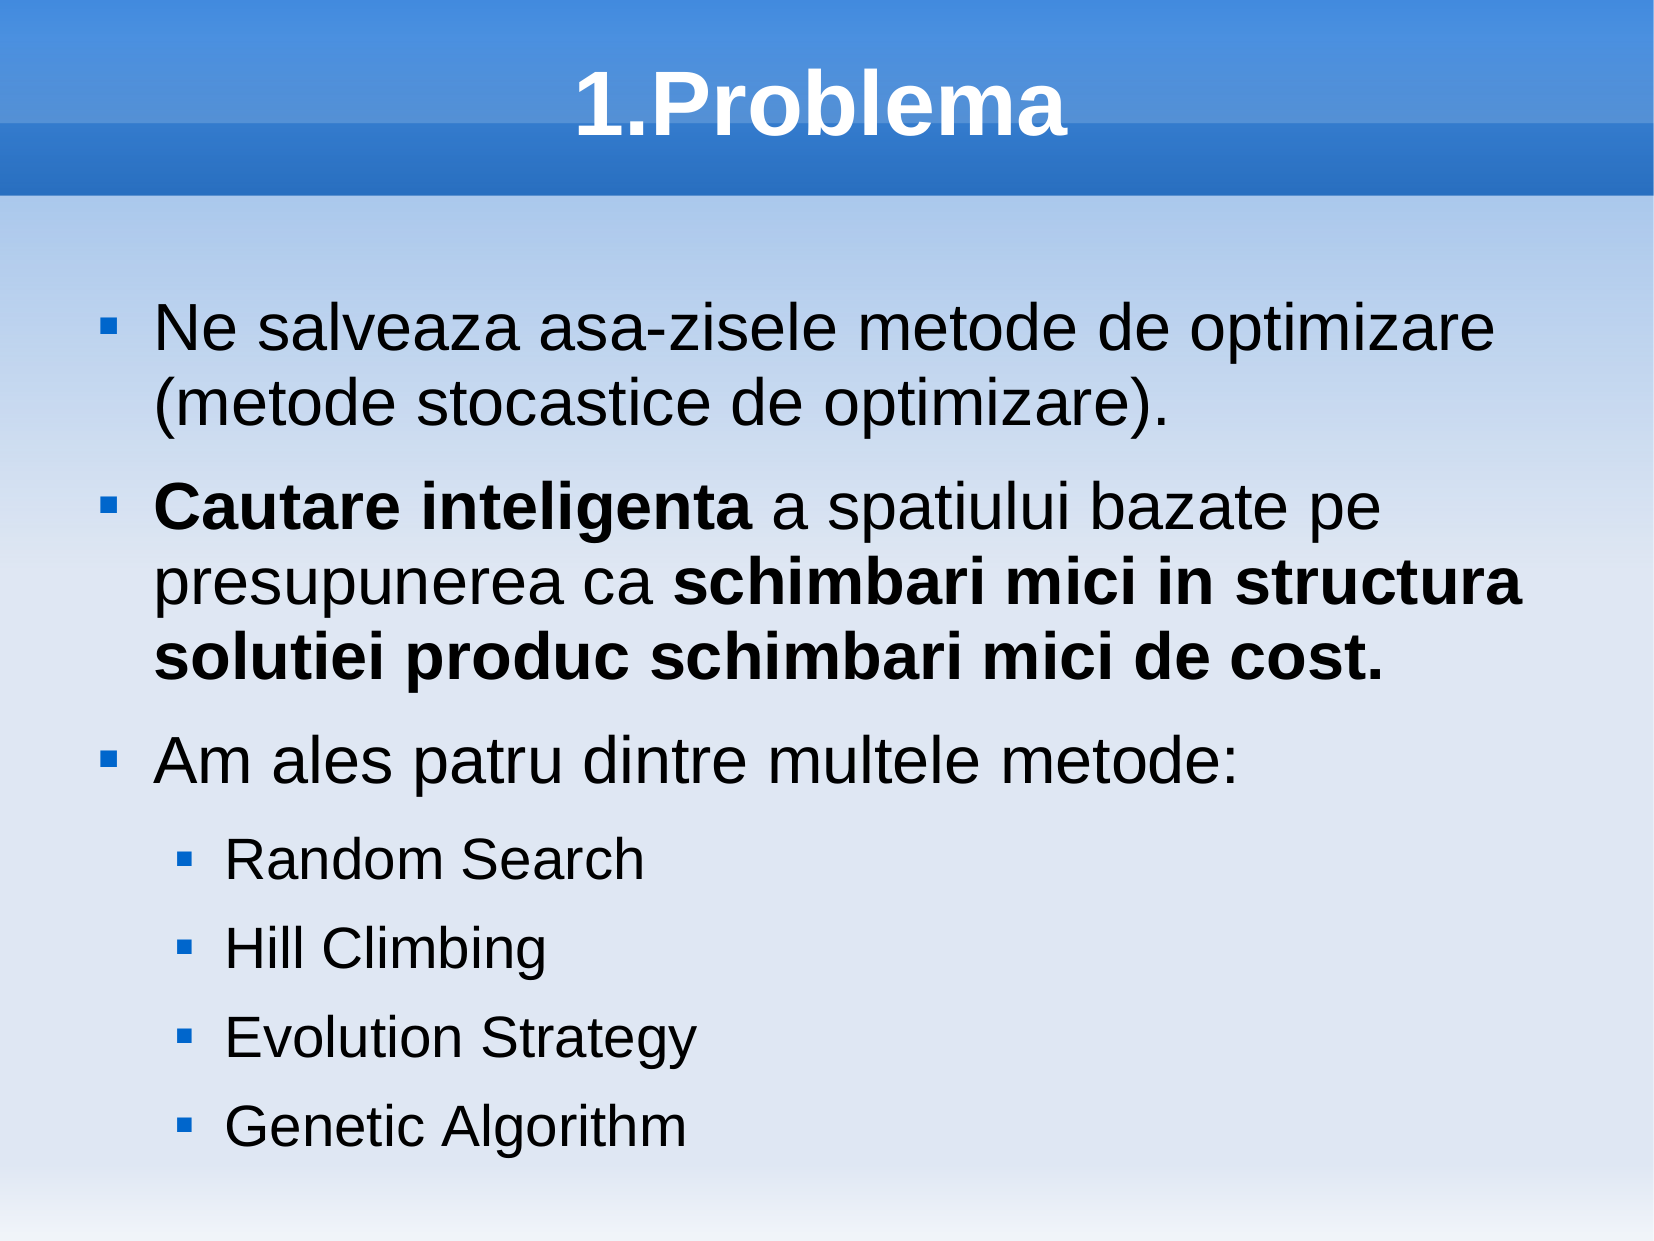

# 1.Problema
Ne salveaza asa-zisele metode de optimizare (metode stocastice de optimizare).
Cautare inteligenta a spatiului bazate pe presupunerea ca schimbari mici in structura solutiei produc schimbari mici de cost.
Am ales patru dintre multele metode:
Random Search
Hill Climbing
Evolution Strategy
Genetic Algorithm